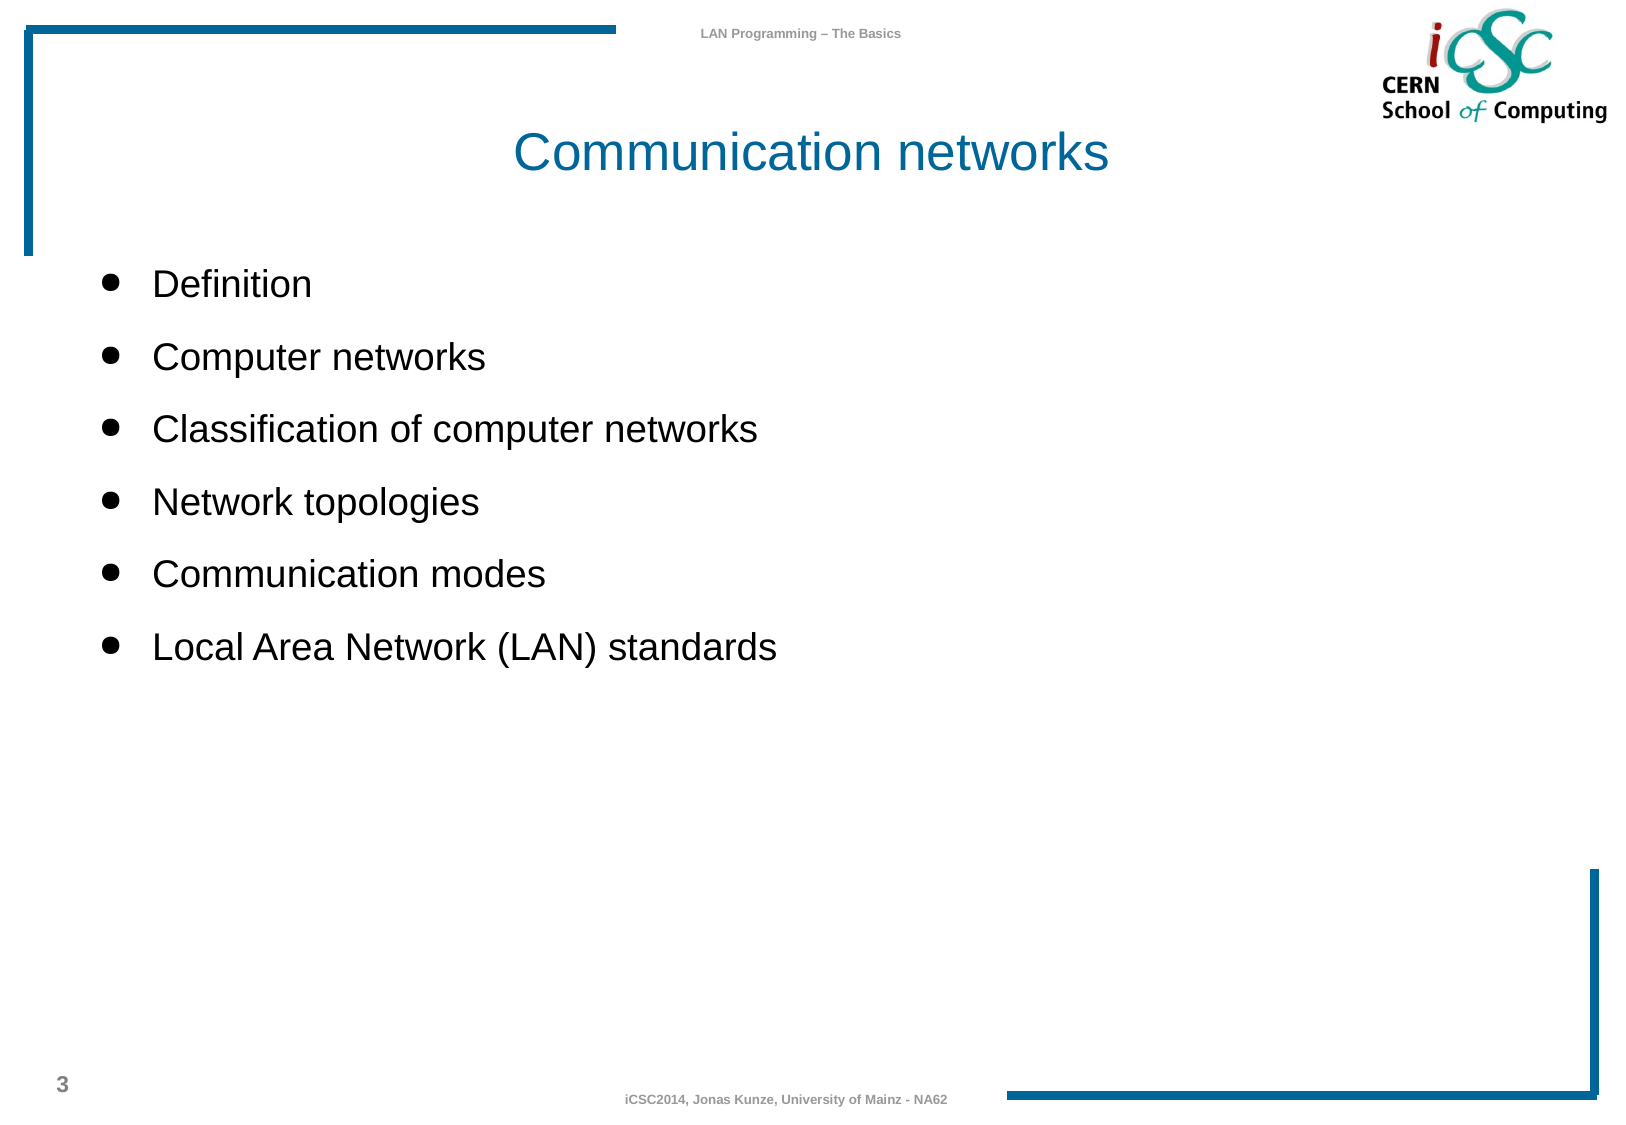

# Communication networks
Definition
Computer networks
Classification of computer networks
Network topologies
Communication modes
Local Area Network (LAN) standards